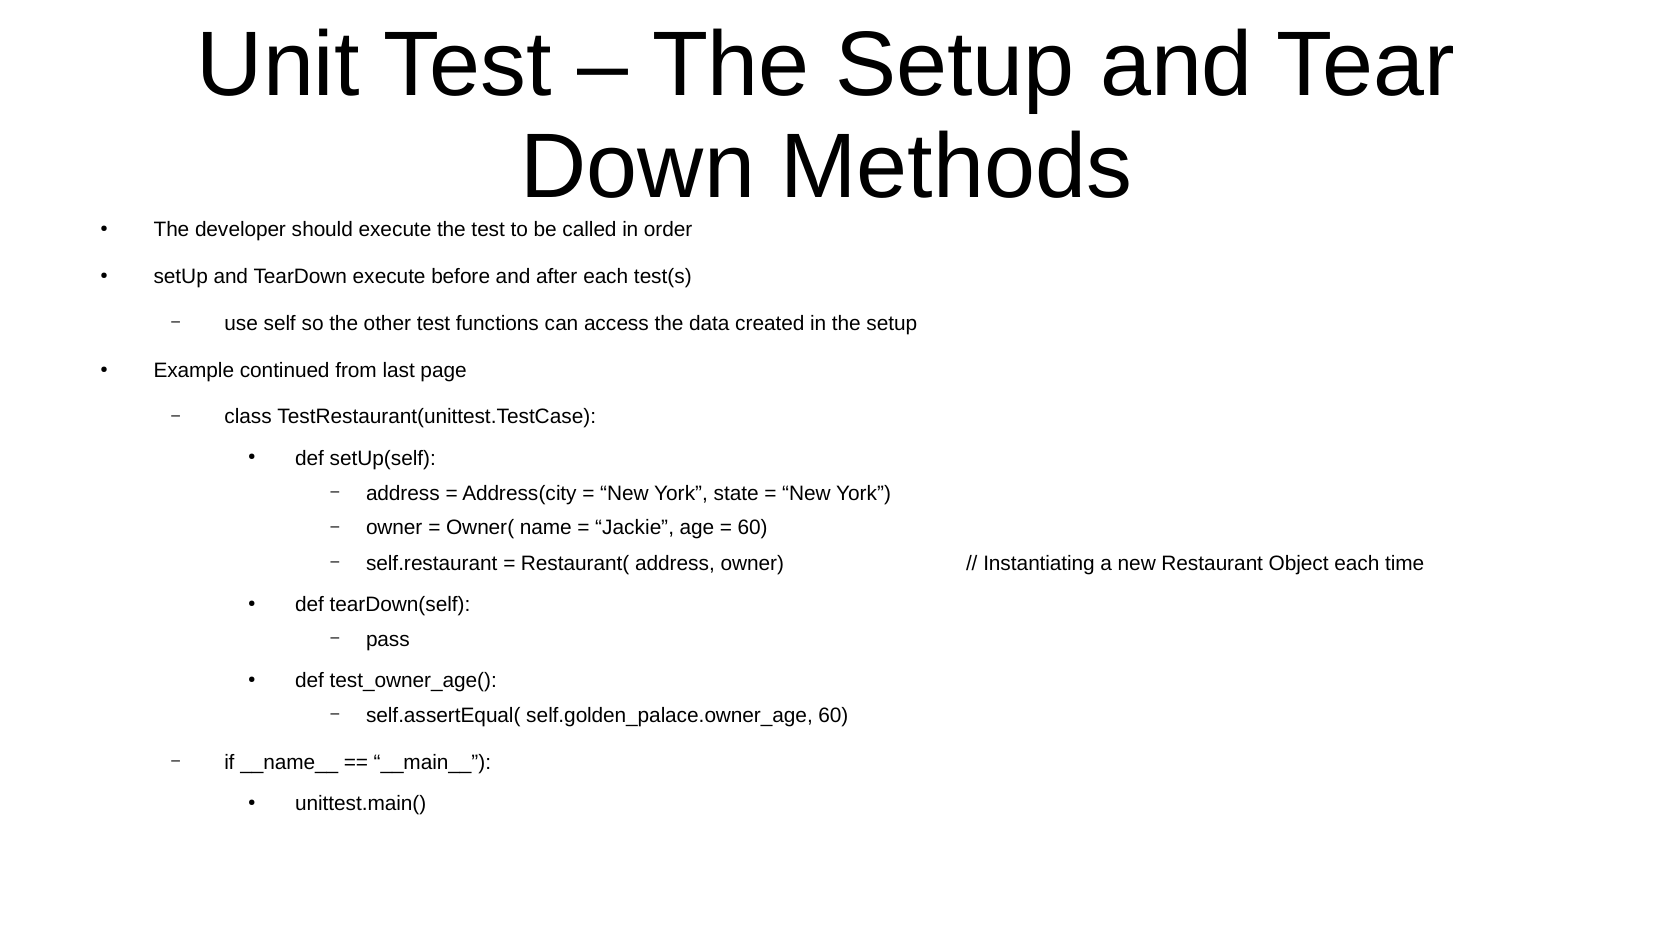

# Unit Test – The Setup and Tear Down Methods
The developer should execute the test to be called in order
setUp and TearDown execute before and after each test(s)
use self so the other test functions can access the data created in the setup
Example continued from last page
class TestRestaurant(unittest.TestCase):
def setUp(self):
address = Address(city = “New York”, state = “New York”)
owner = Owner( name = “Jackie”, age = 60)
self.restaurant = Restaurant( address, owner)			// Instantiating a new Restaurant Object each time
def tearDown(self):
pass
def test_owner_age():
self.assertEqual( self.golden_palace.owner_age, 60)
if __name__ == “__main__”):
unittest.main()